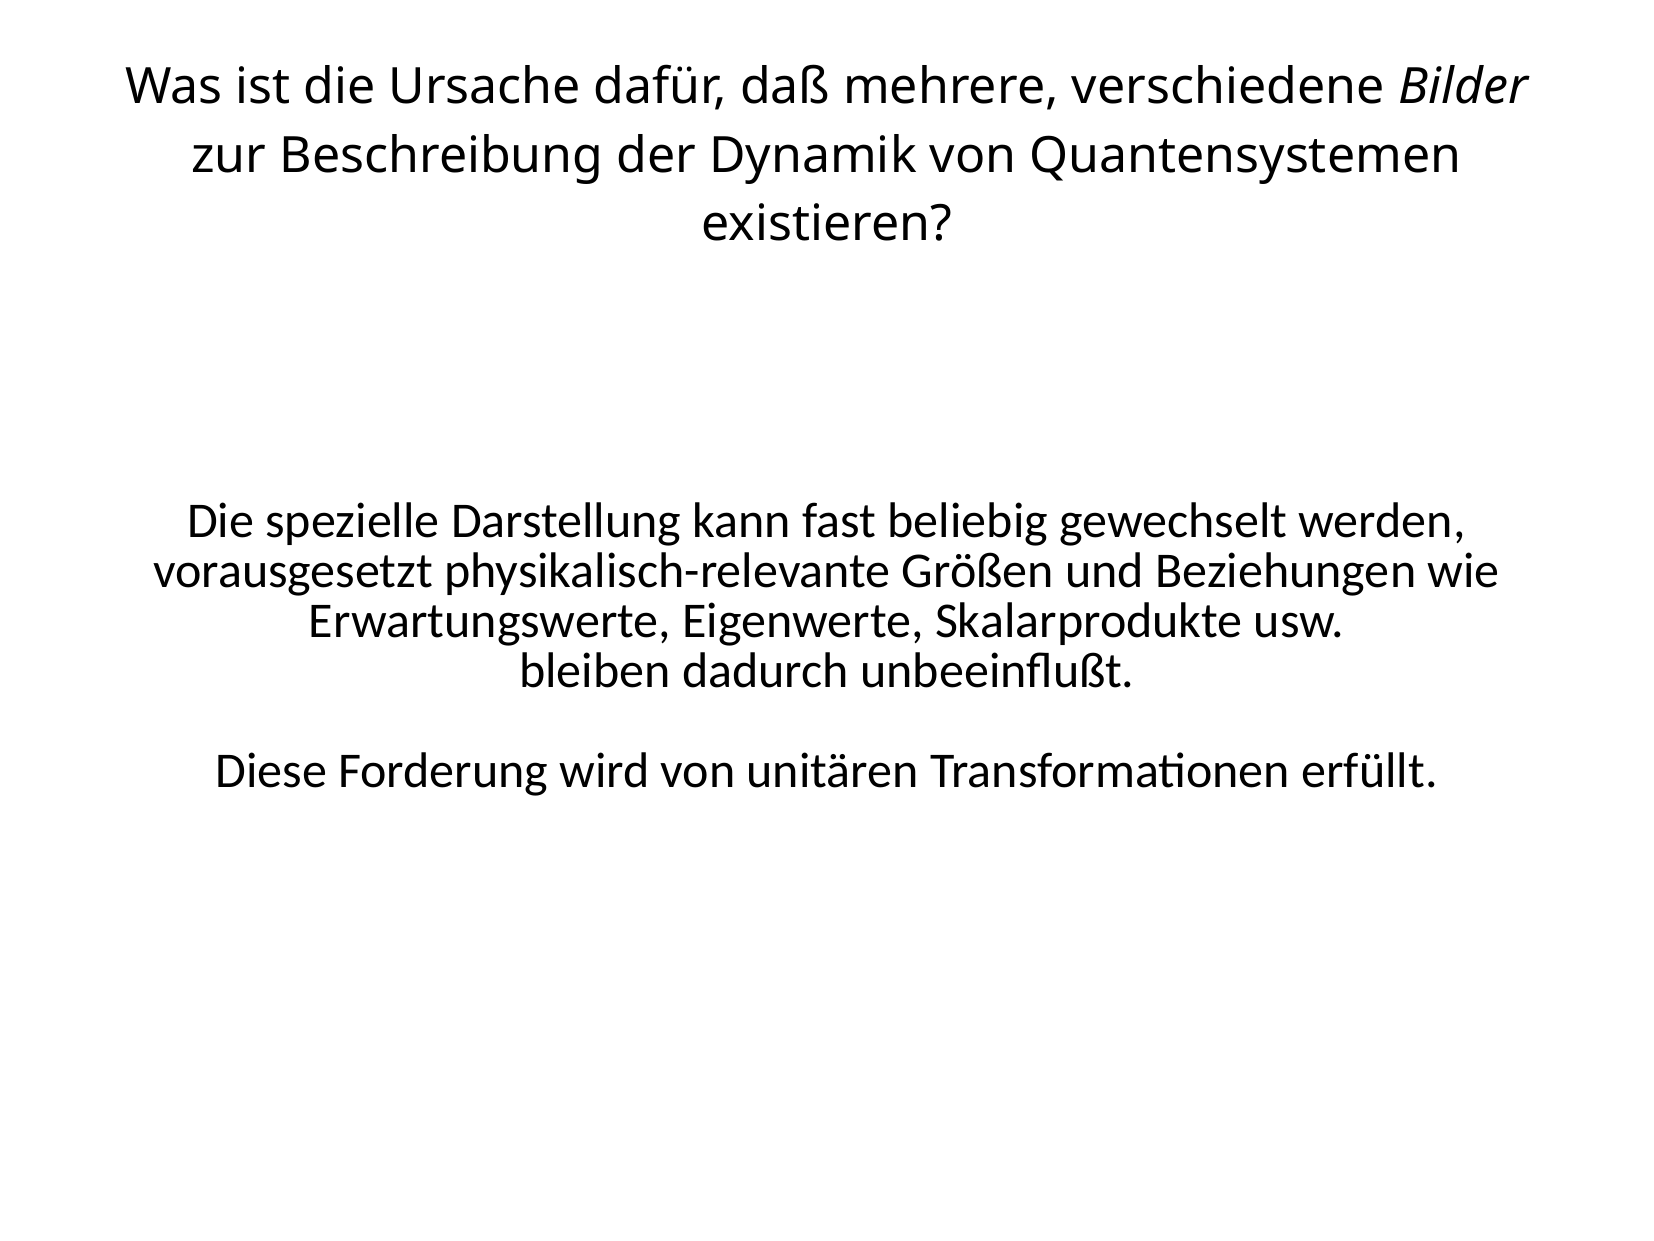

# Was ist die Ursache dafür, daß mehrere, verschiedene Bilder zur Beschreibung der Dynamik von Quantensystemen existieren?
Die spezielle Darstellung kann fast beliebig gewechselt werden, vorausgesetzt physikalisch-relevante Größen und Beziehungen wie
Erwartungswerte, Eigenwerte, Skalarprodukte usw.
bleiben dadurch unbeeinflußt.
Diese Forderung wird von unitären Transformationen erfüllt.